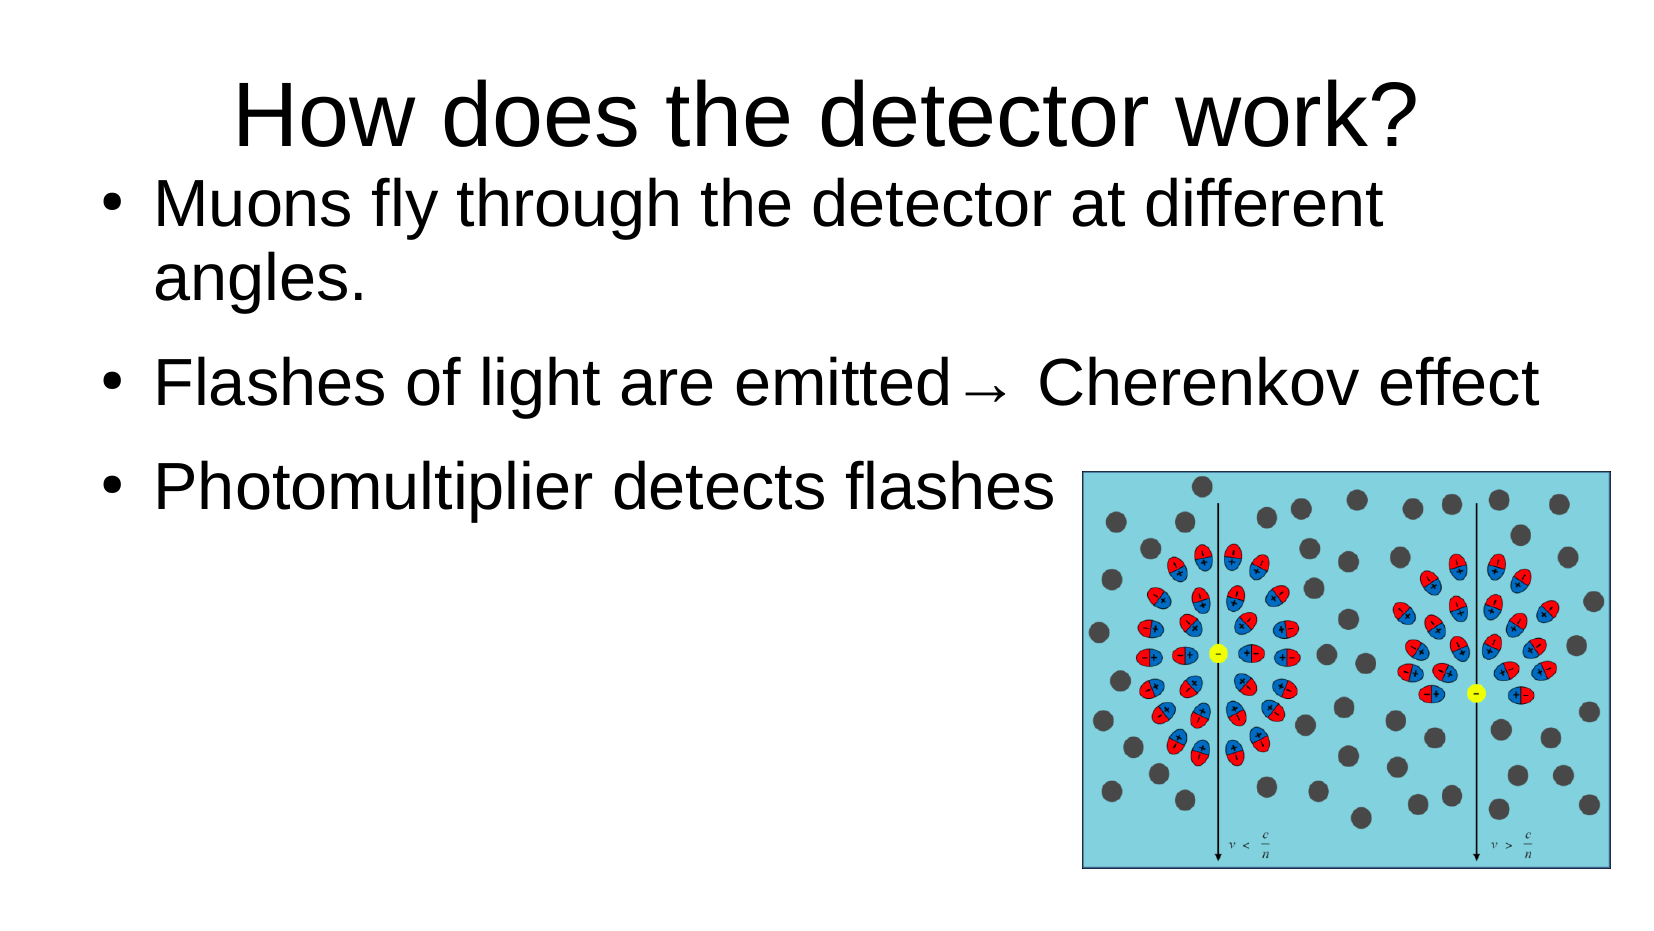

# How does the detector work?
Muons fly through the detector at different angles.
Flashes of light are emitted→ Cherenkov effect
Photomultiplier detects flashes